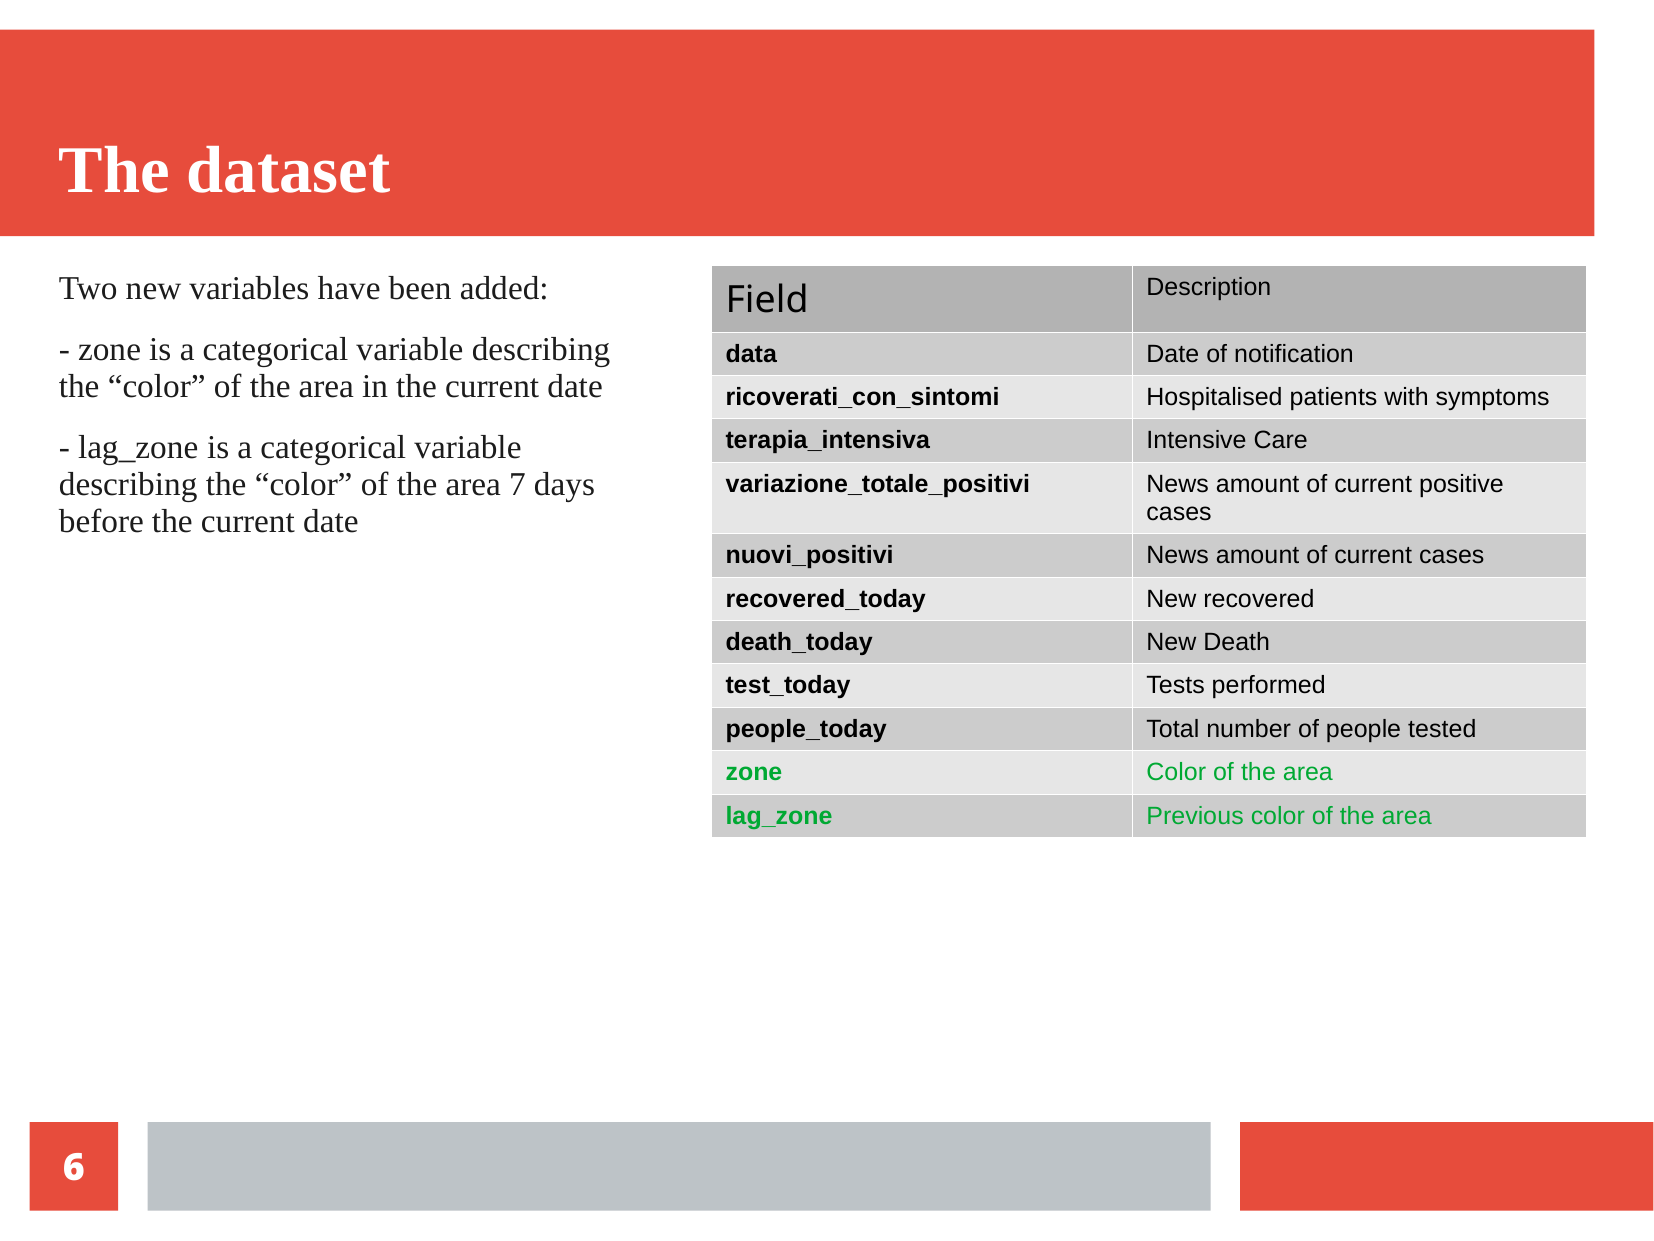

# The dataset
| Field | Description |
| --- | --- |
| data | Date of notification |
| ricoverati\_con\_sintomi | Hospitalised patients with symptoms |
| terapia\_intensiva | Intensive Care |
| variazione\_totale\_positivi | News amount of current positive cases |
| nuovi\_positivi | News amount of current cases |
| recovered\_today | New recovered |
| death\_today | New Death |
| test\_today | Tests performed |
| people\_today | Total number of people tested |
| zone | Color of the area |
| lag\_zone | Previous color of the area |
Two new variables have been added:
- zone is a categorical variable describing the “color” of the area in the current date
- lag_zone is a categorical variable describing the “color” of the area 7 days before the current date
6